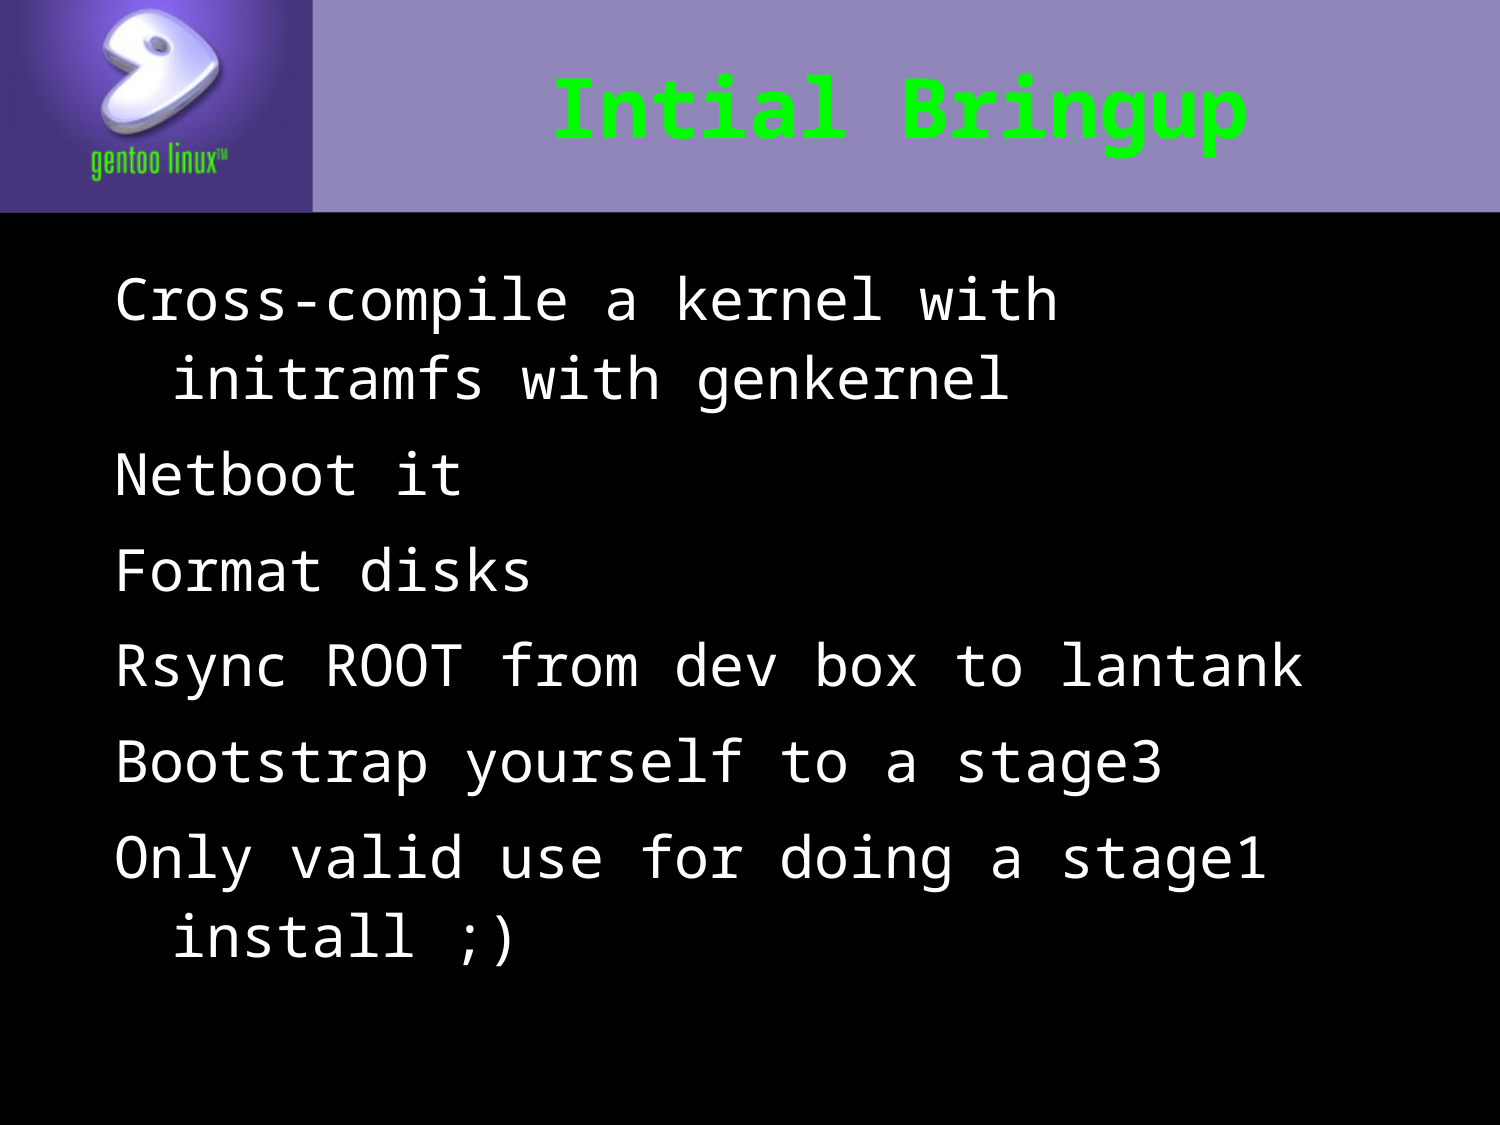

# Intial Bringup
Cross-compile a kernel with initramfs with genkernel
Netboot it
Format disks
Rsync ROOT from dev box to lantank
Bootstrap yourself to a stage3
Only valid use for doing a stage1 install ;)